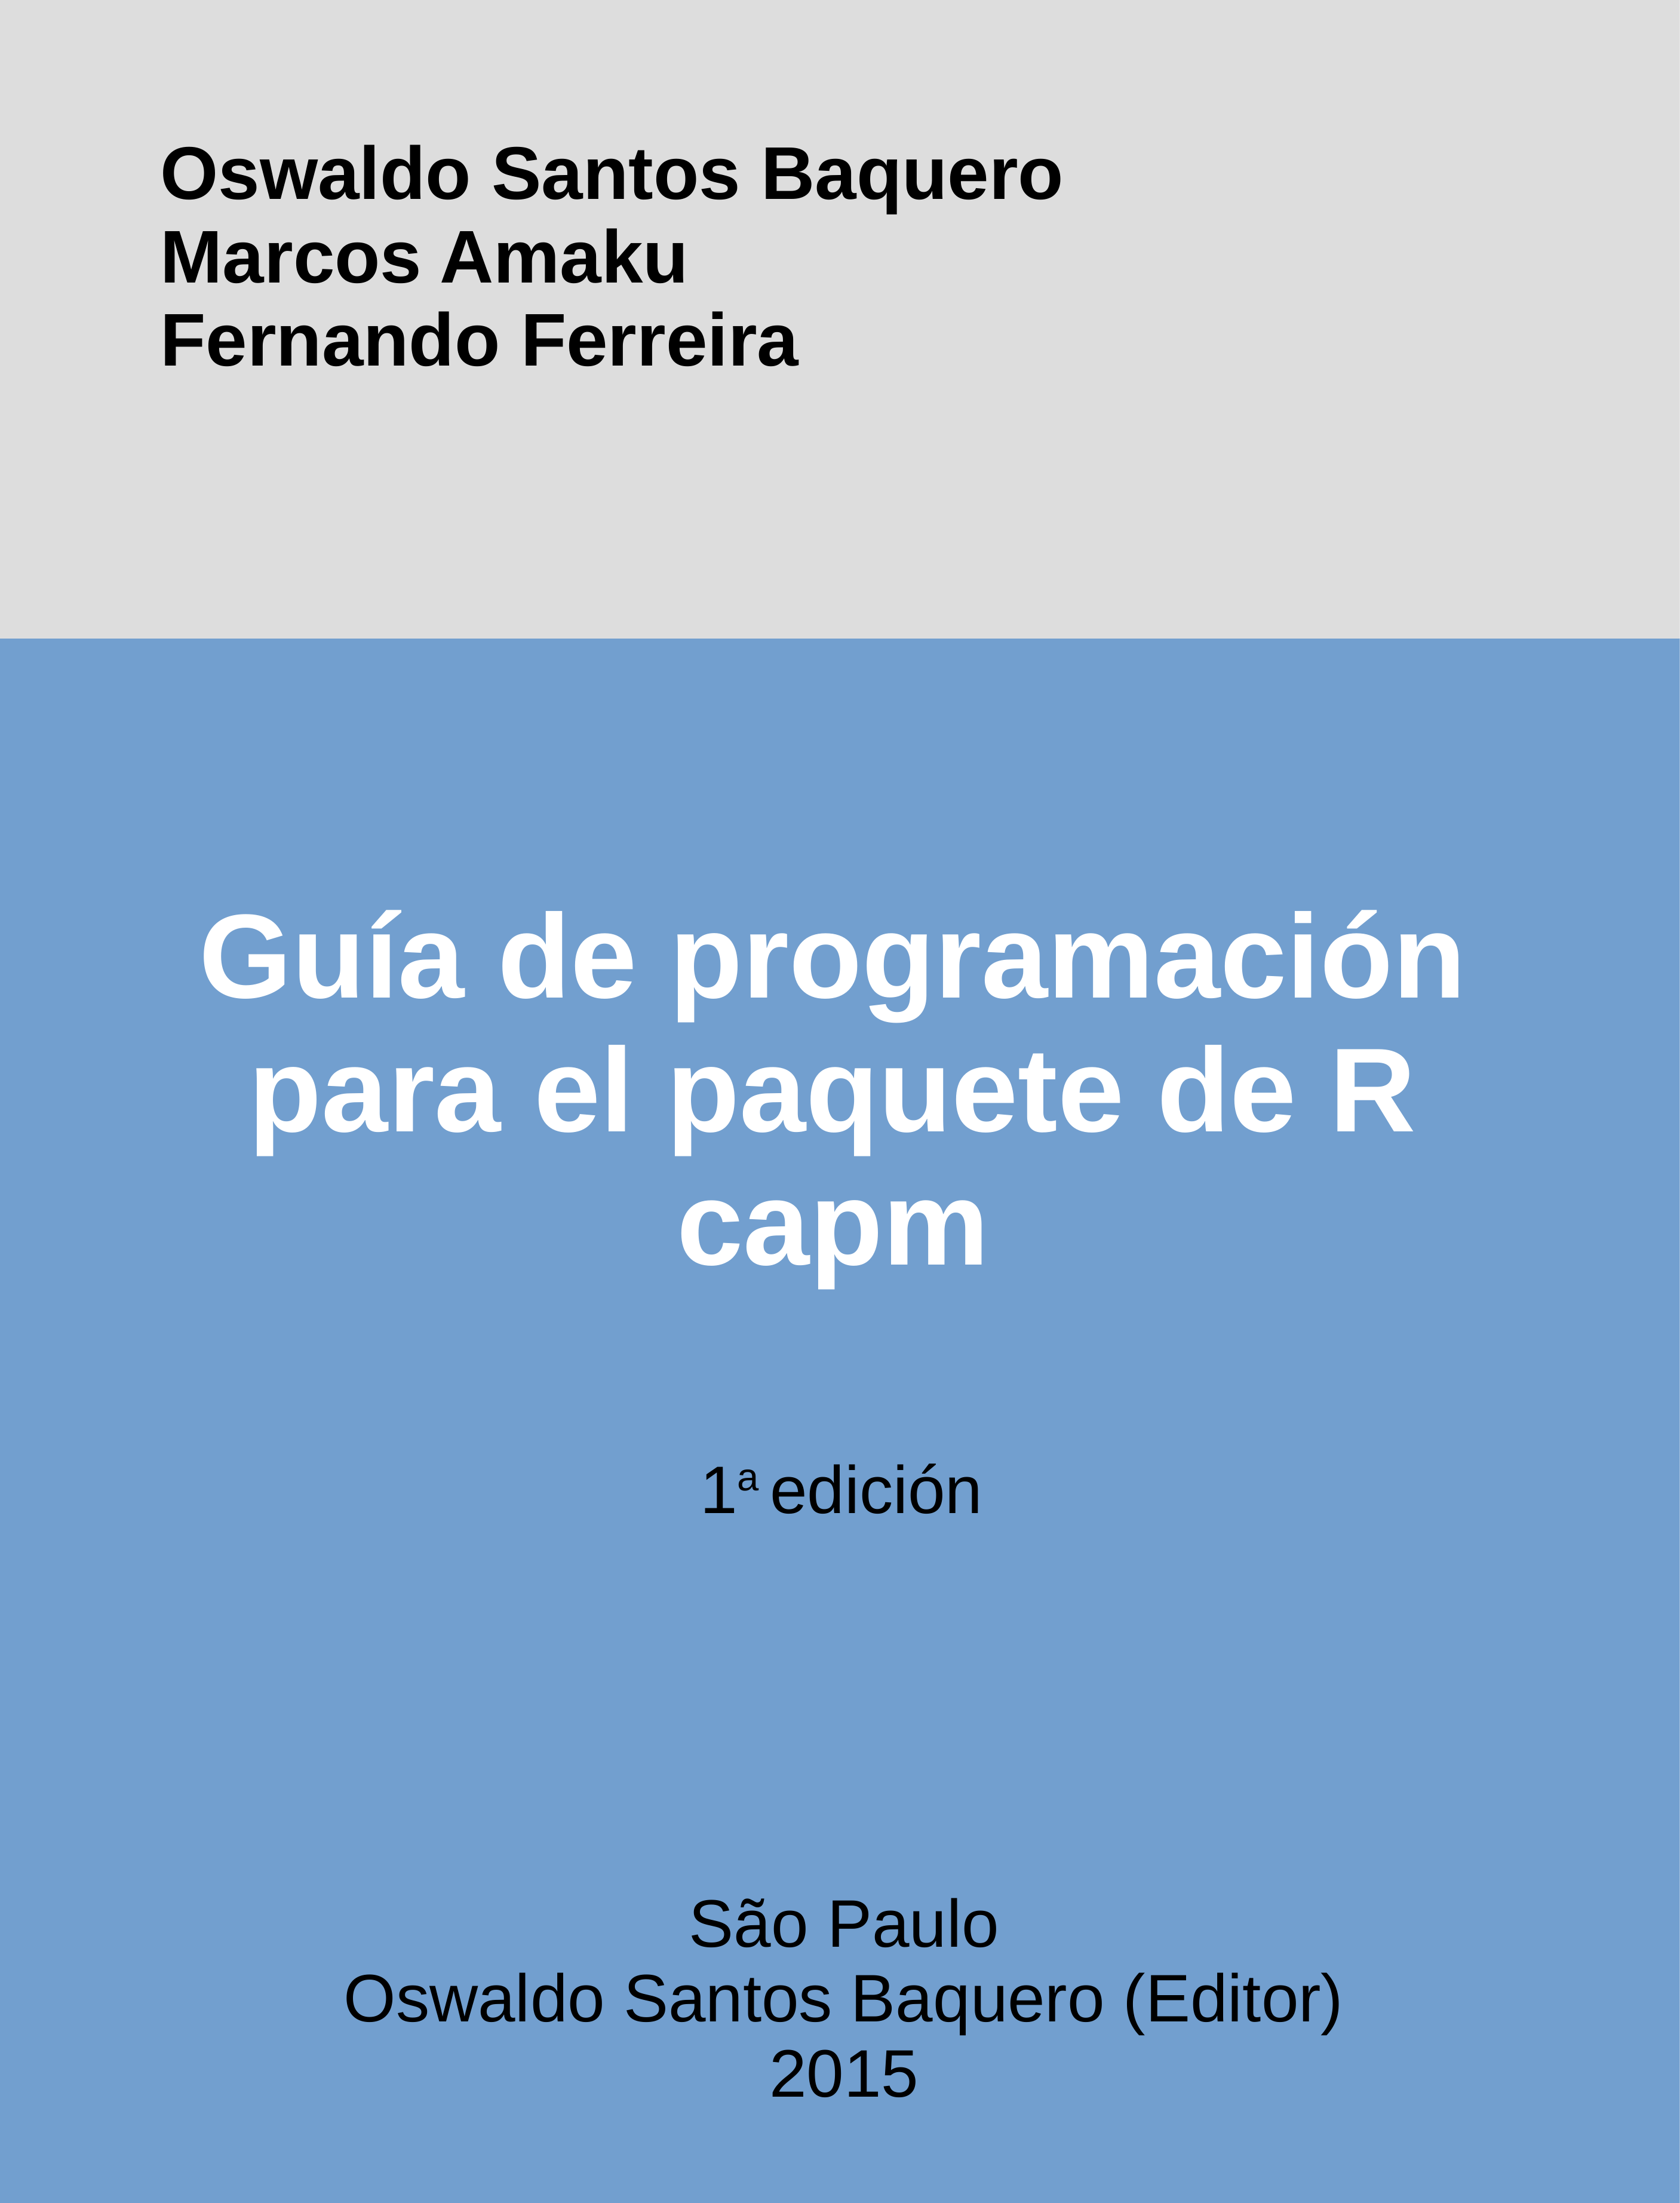

Oswaldo Santos Baquero
Marcos Amaku
Fernando Ferreira
Guía de programación para el paquete de R capm
1a edición
São Paulo
Oswaldo Santos Baquero (Editor)
2015